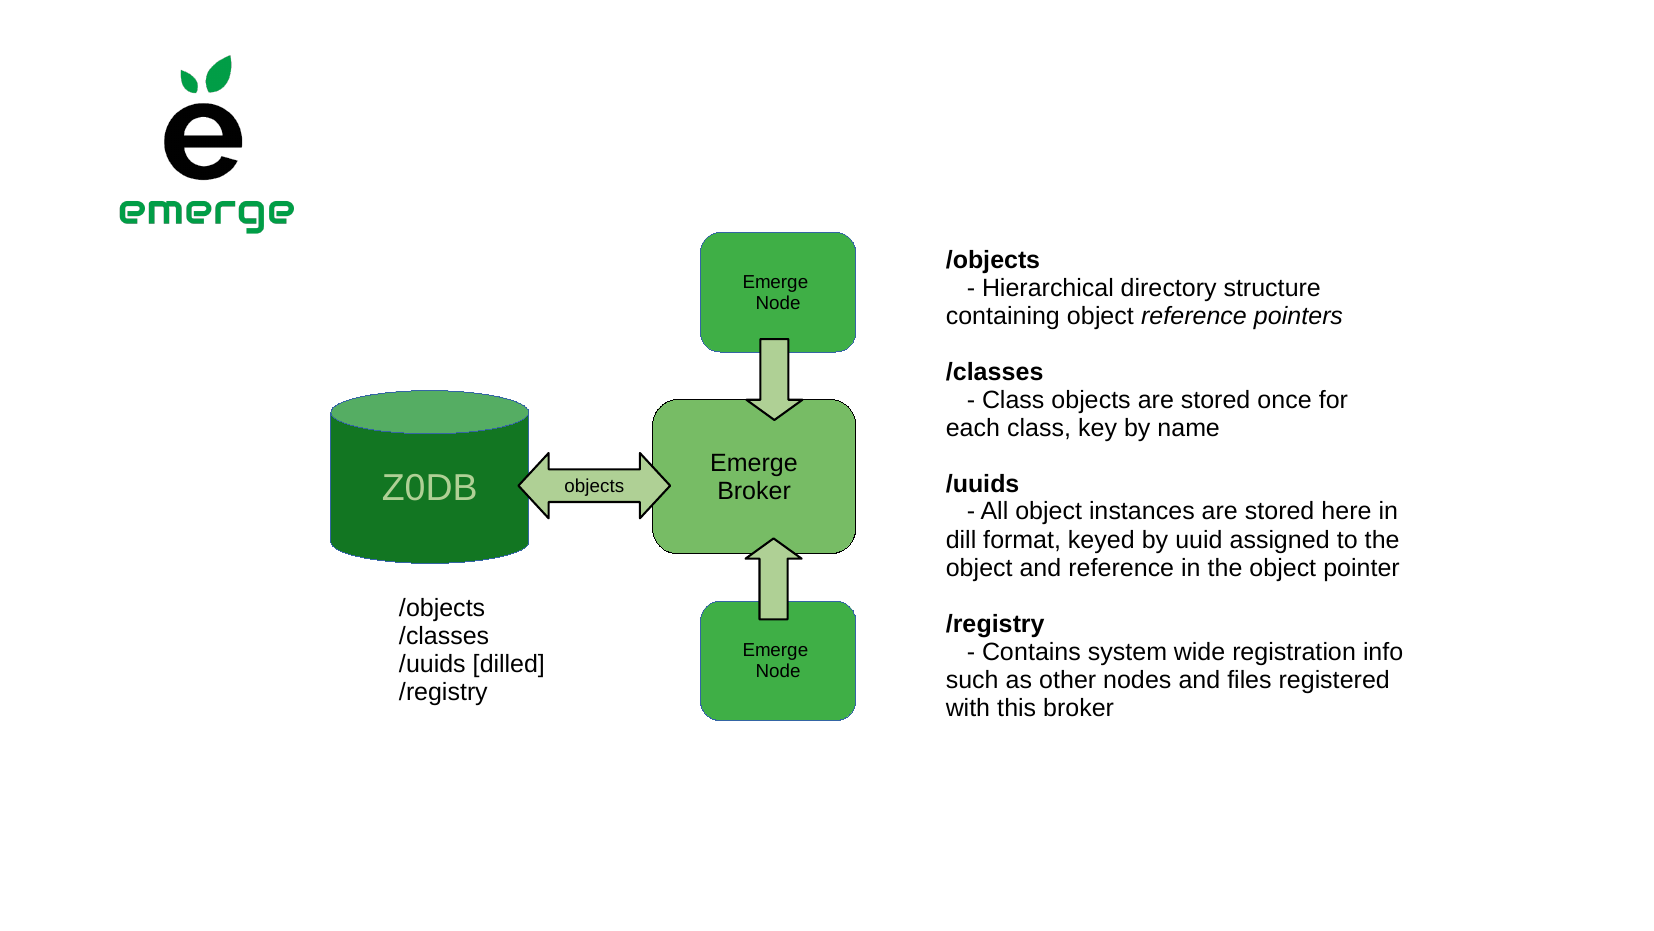

Emerge
Node
/objects
 - Hierarchical directory structure containing object reference pointers
/classes
 - Class objects are stored once for each class, key by name
/uuids
 - All object instances are stored here in dill format, keyed by uuid assigned to the object and reference in the object pointer
/registry
 - Contains system wide registration info such as other nodes and files registered with this broker
Z0DB
Emerge Broker
objects
/objects
/classes
/uuids [dilled]
/registry
Emerge
Node